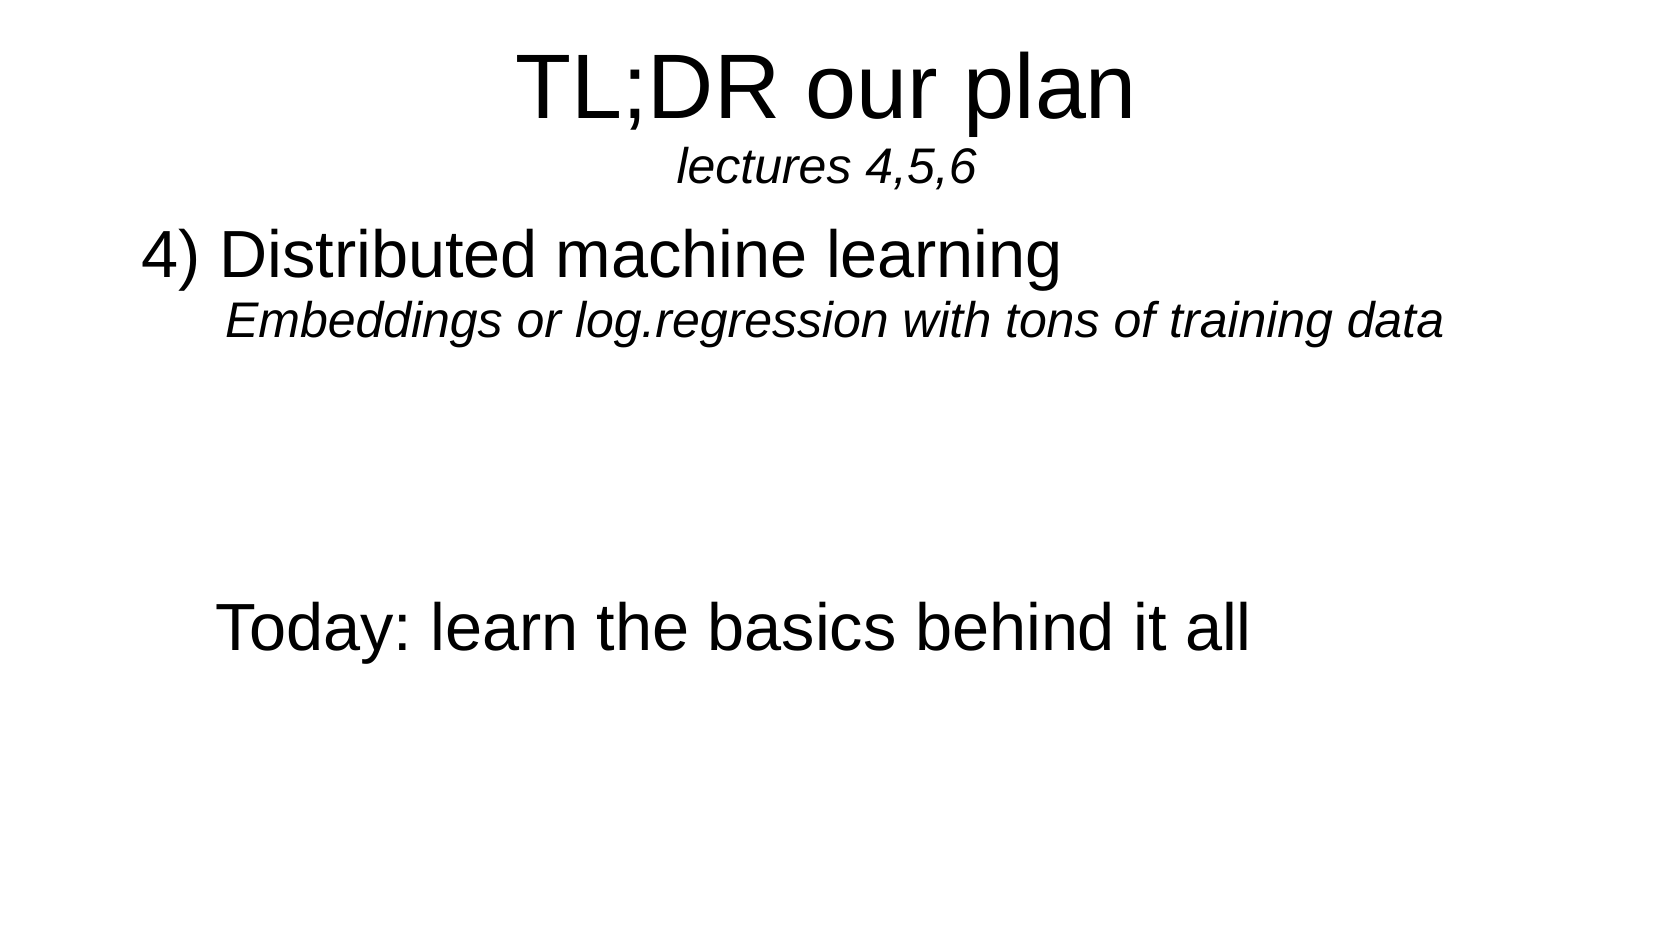

# TL;DR our plan lectures 4,5,6
4) Distributed machine learning
 Embeddings or log.regression with tons of training data
 Today: learn the basics behind it all